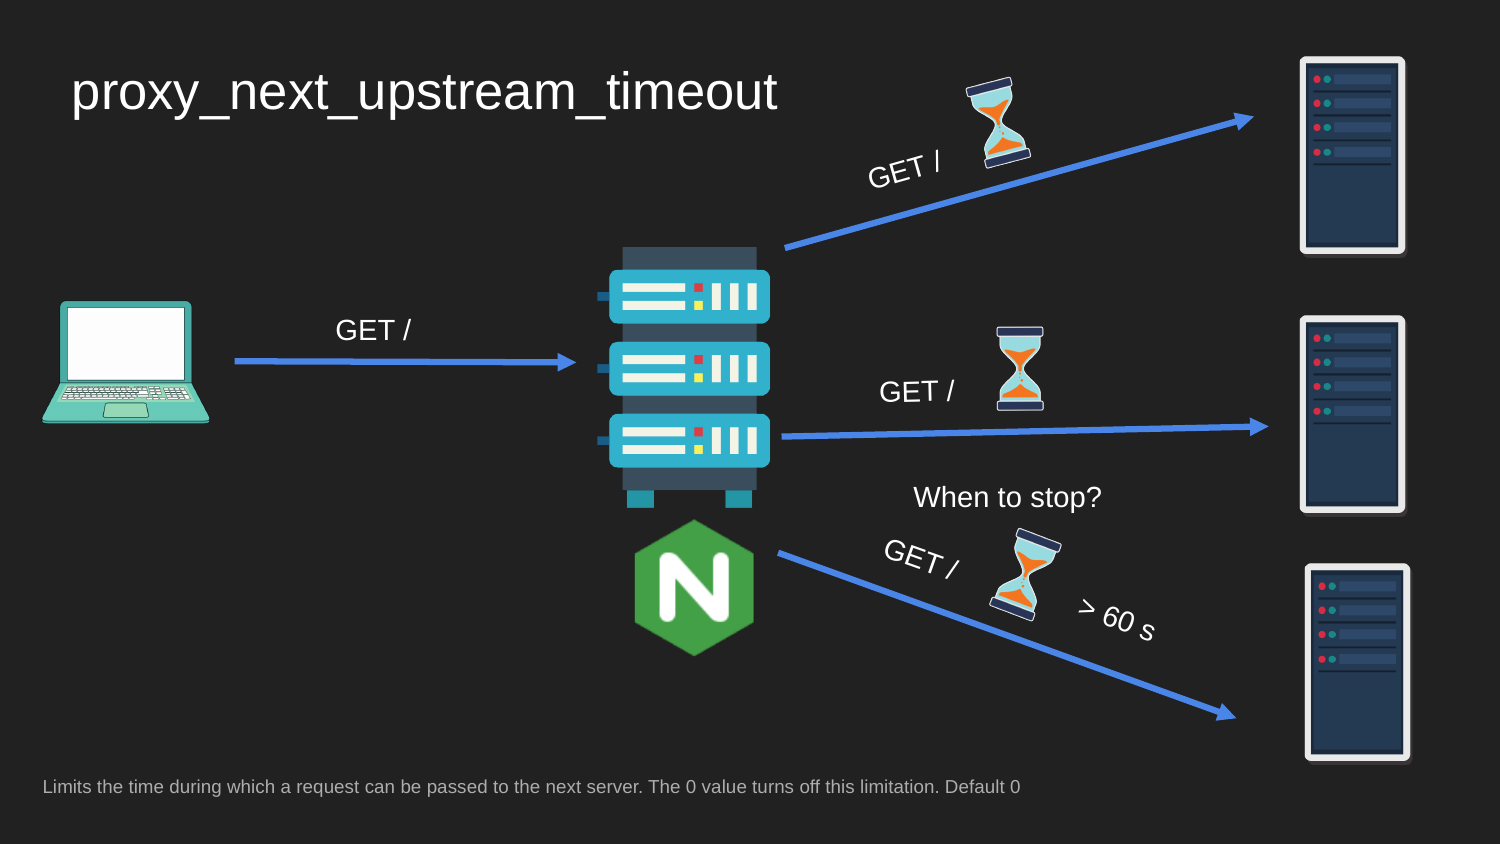

# proxy_next_upstream_timeout
GET /
GET /
GET /
When to stop?
GET /
> 60 s
Limits the time during which a request can be passed to the next server. The 0 value turns off this limitation. Default 0